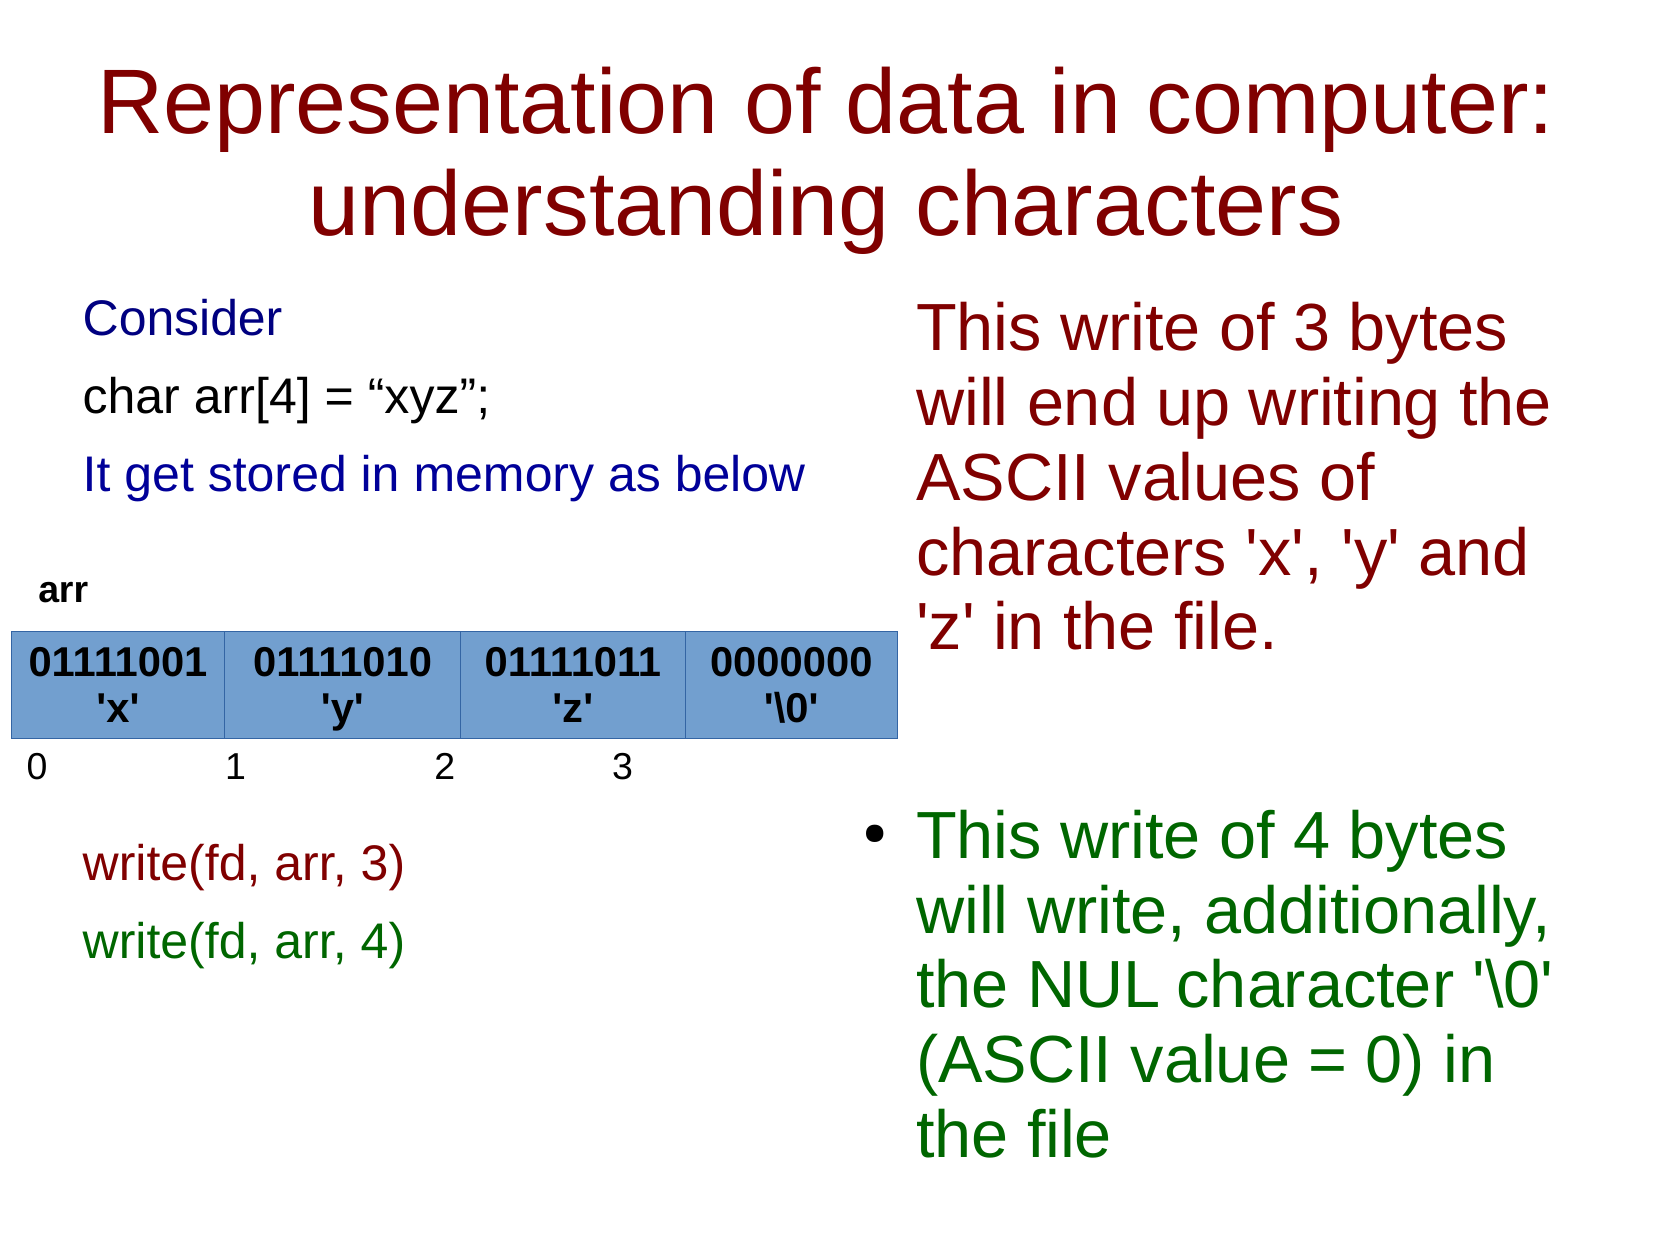

# Representation of data in computer: understanding characters
Consider
char arr[4] = “xyz”;
It get stored in memory as below
write(fd, arr, 3)
write(fd, arr, 4)
This write of 3 bytes will end up writing the ASCII values of characters 'x', 'y' and 'z' in the file.
This write of 4 bytes will write, additionally, the NUL character '\0' (ASCII value = 0) in the file
arr
01111001
'x'
01111010
'y'
01111011
'z'
0000000
'\0'
0 1 2 3